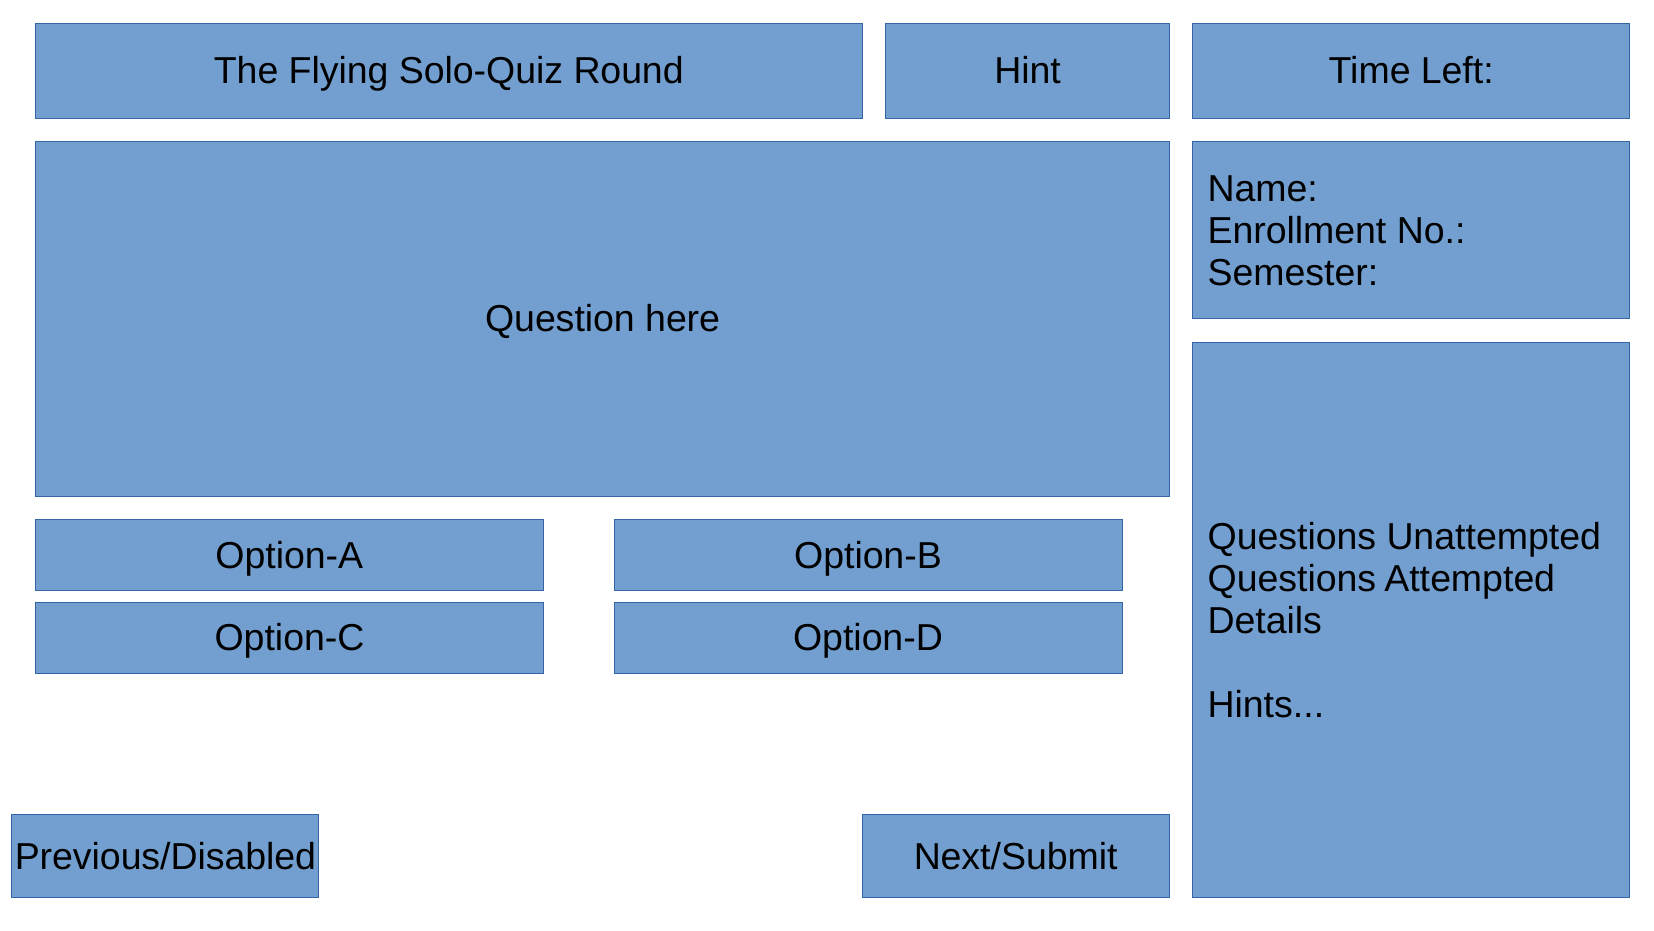

The Flying Solo-Quiz Round
Hint
Time Left:
Question here
Name:
Enrollment No.:
Semester:
Questions Unattempted
Questions Attempted
Details
Hints...
Option-A
Option-B
Option-C
Option-D
Previous/Disabled
Next/Submit